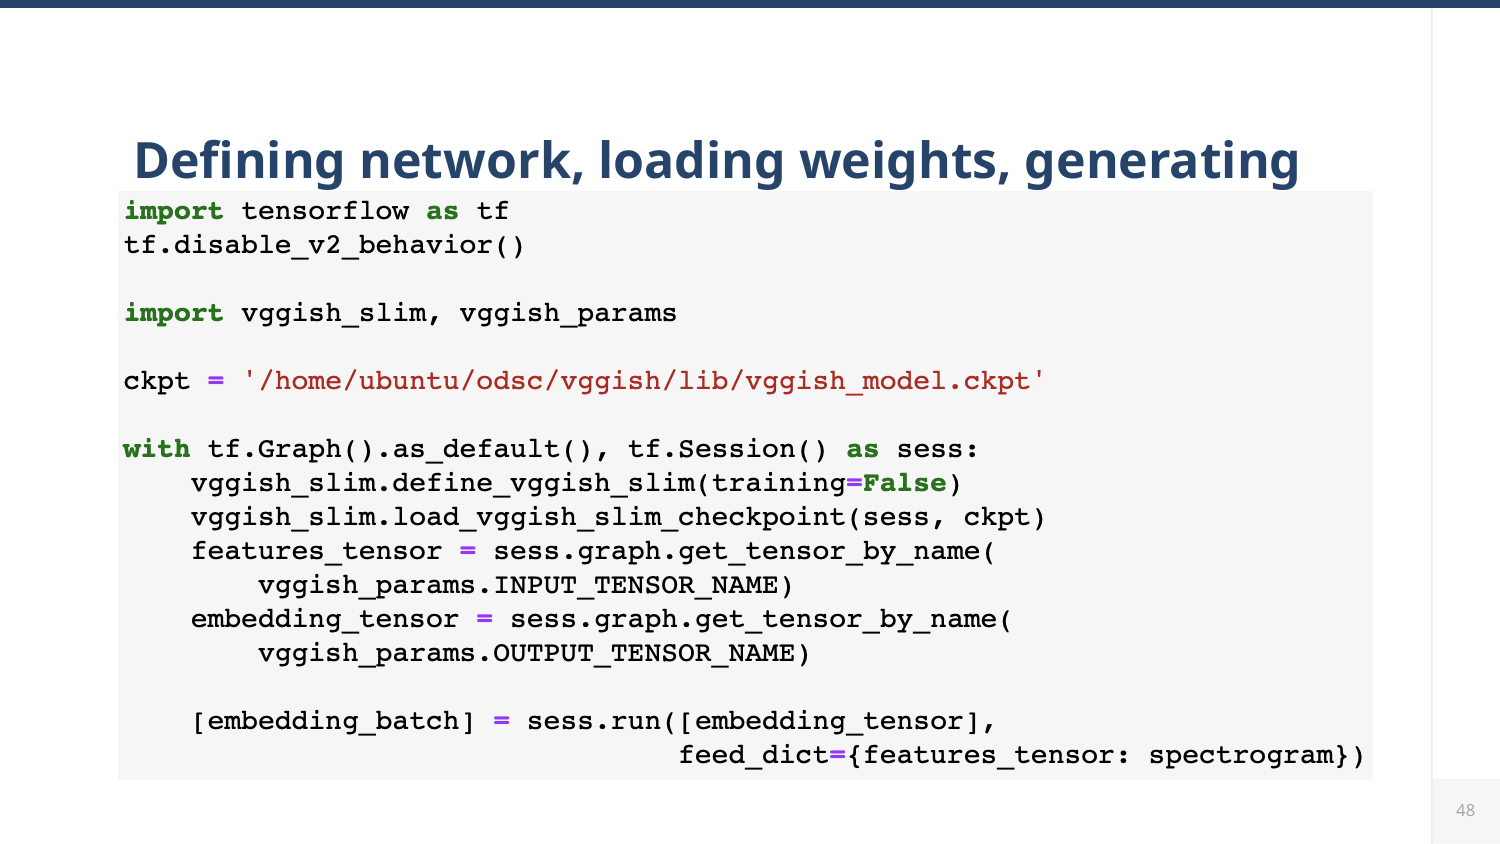

# Defining network, loading weights, generating embeddings